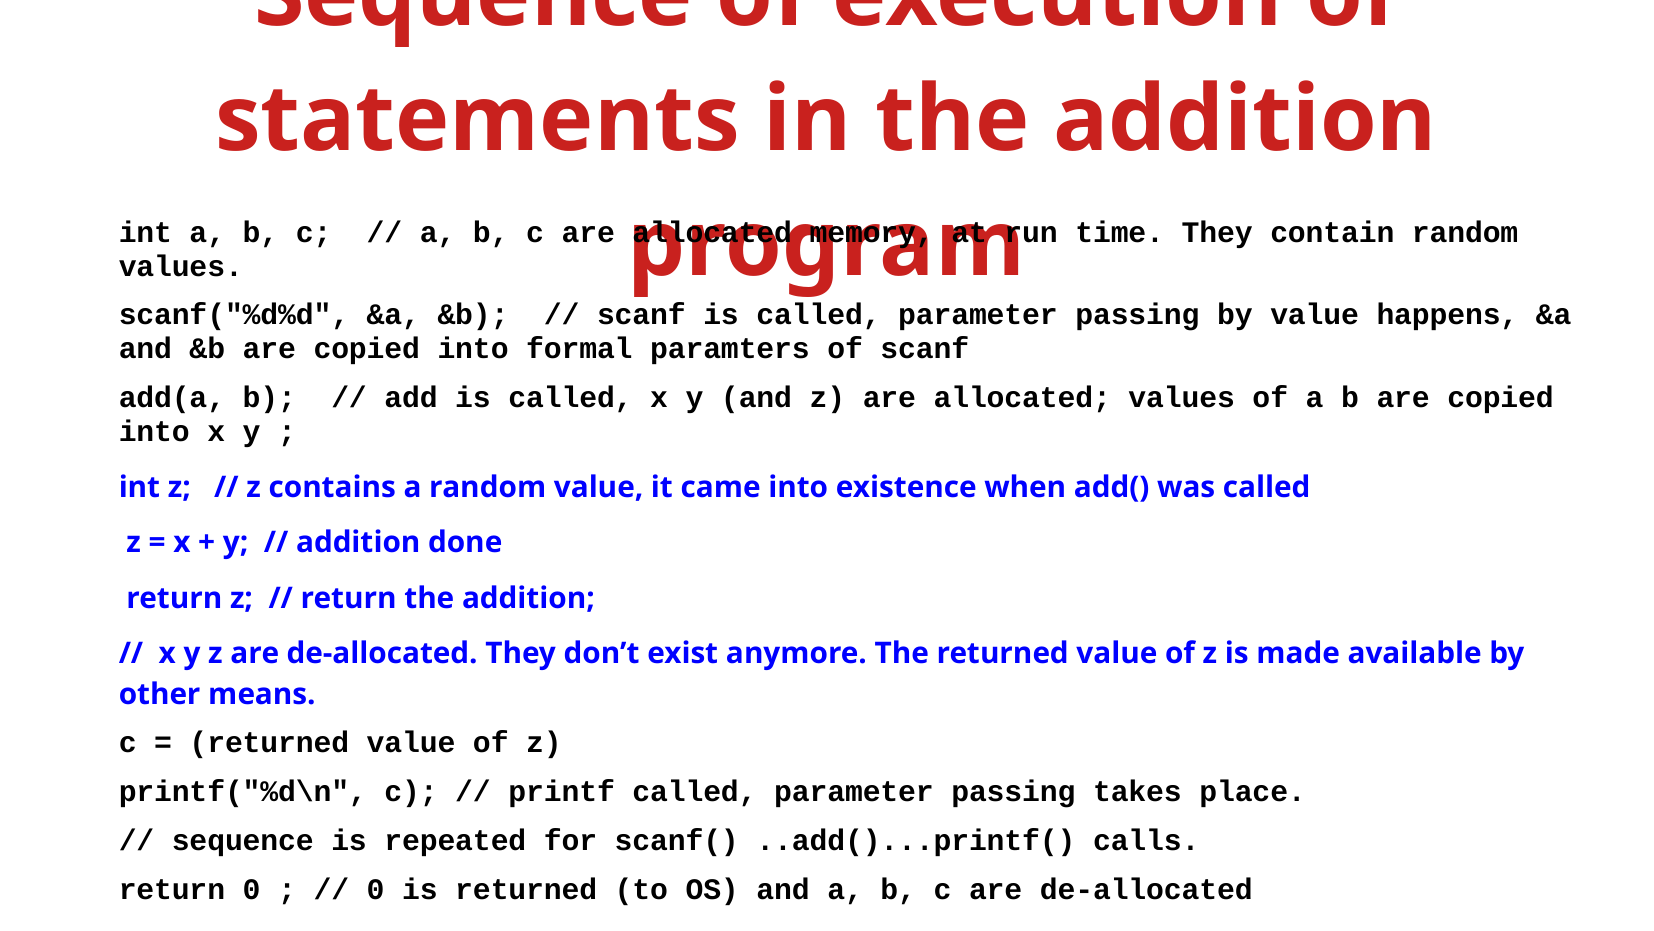

# Sequence of execution of statements in the addition program
int a, b, c; // a, b, c are allocated memory, at run time. They contain random values.
scanf("%d%d", &a, &b); // scanf is called, parameter passing by value happens, &a and &b are copied into formal paramters of scanf
add(a, b); // add is called, x y (and z) are allocated; values of a b are copied into x y ;
int z; // z contains a random value, it came into existence when add() was called
 z = x + y; // addition done
 return z; // return the addition;
// x y z are de-allocated. They don’t exist anymore. The returned value of z is made available by other means.
c = (returned value of z)
printf("%d\n", c); // printf called, parameter passing takes place.
// sequence is repeated for scanf() ..add()...printf() calls.
return 0 ; // 0 is returned (to OS) and a, b, c are de-allocated